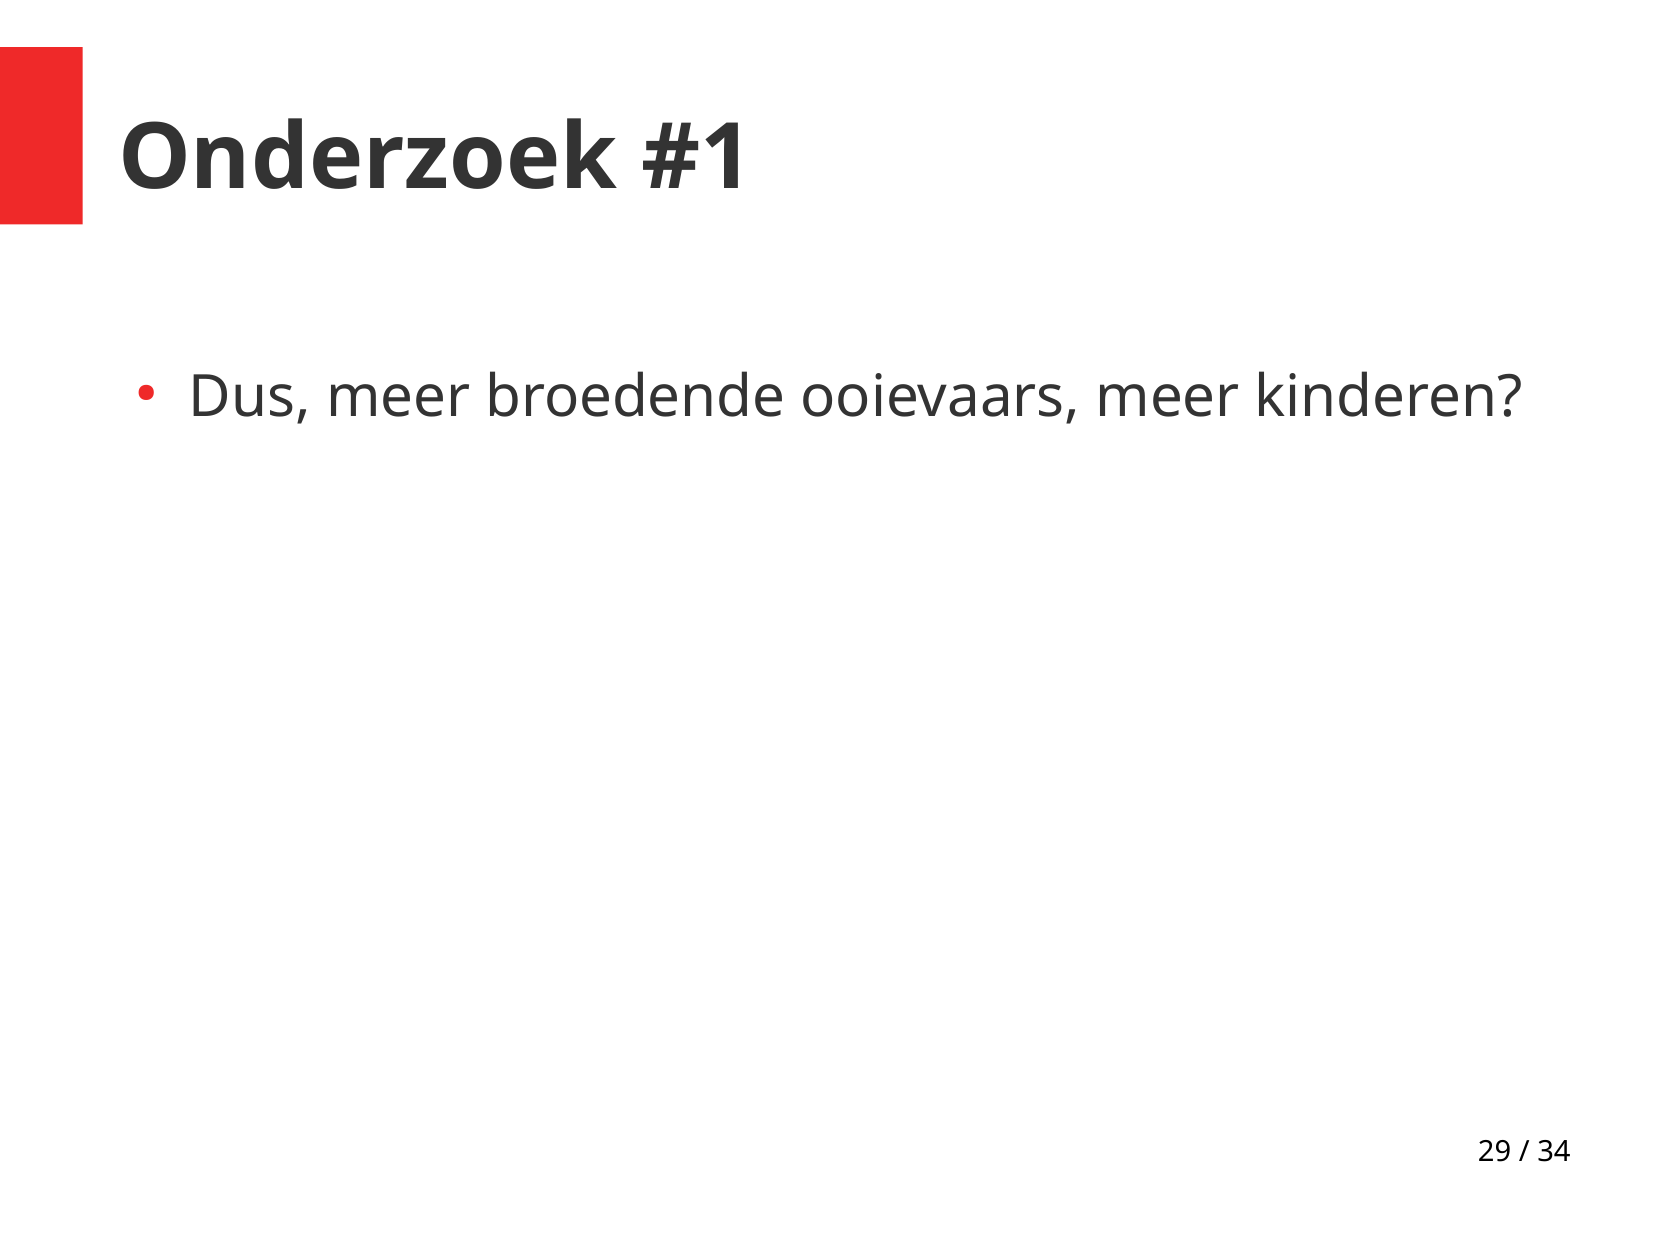

# Onderzoek #1
Dus, meer broedende ooievaars, meer kinderen?
29